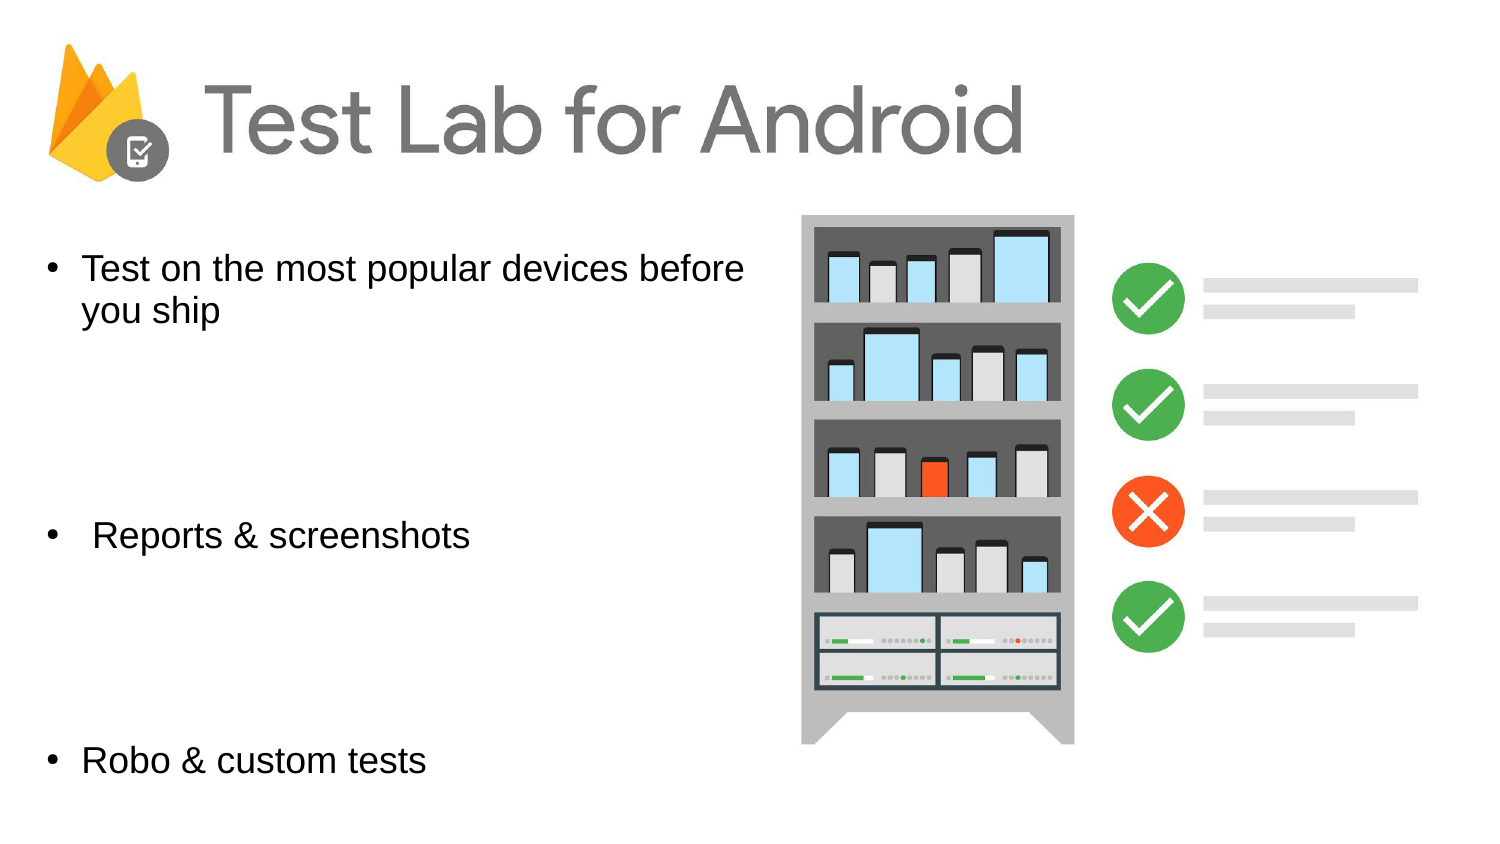

Test on the most popular devices before you ship
 Reports & screenshots
Robo & custom tests